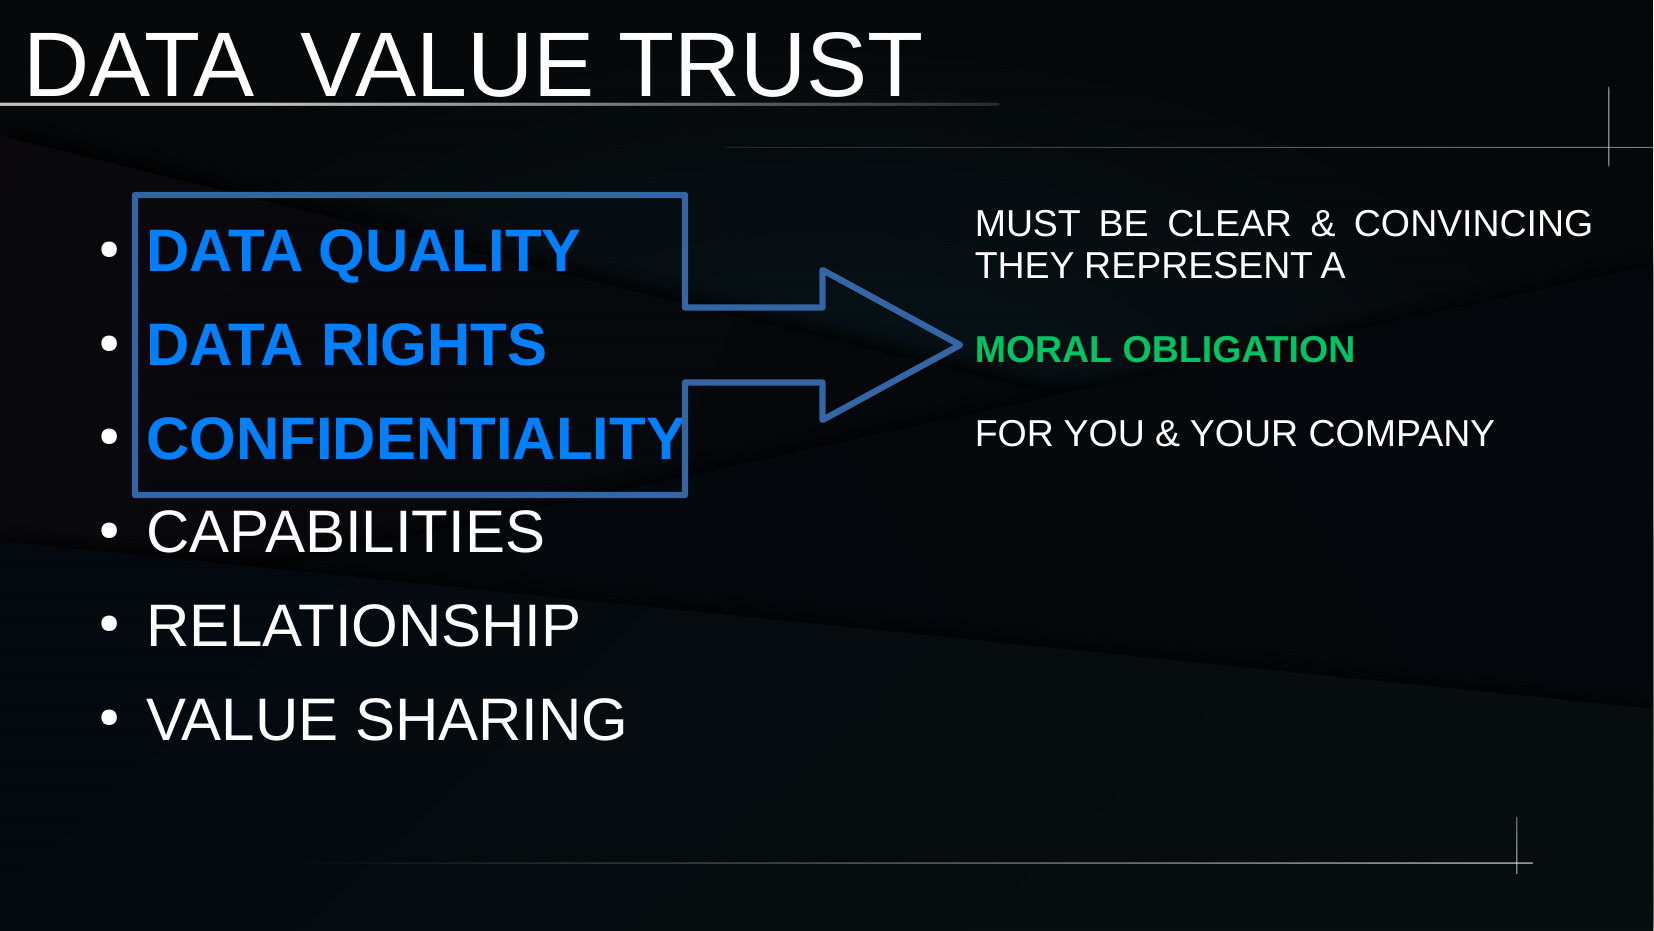

# DATA VALUE TRUST
MUST BE CLEAR & CONVINCING THEY REPRESENT A
MORAL OBLIGATION
FOR YOU & YOUR COMPANY
DATA QUALITY
DATA RIGHTS
CONFIDENTIALITY
CAPABILITIES
RELATIONSHIP
VALUE SHARING